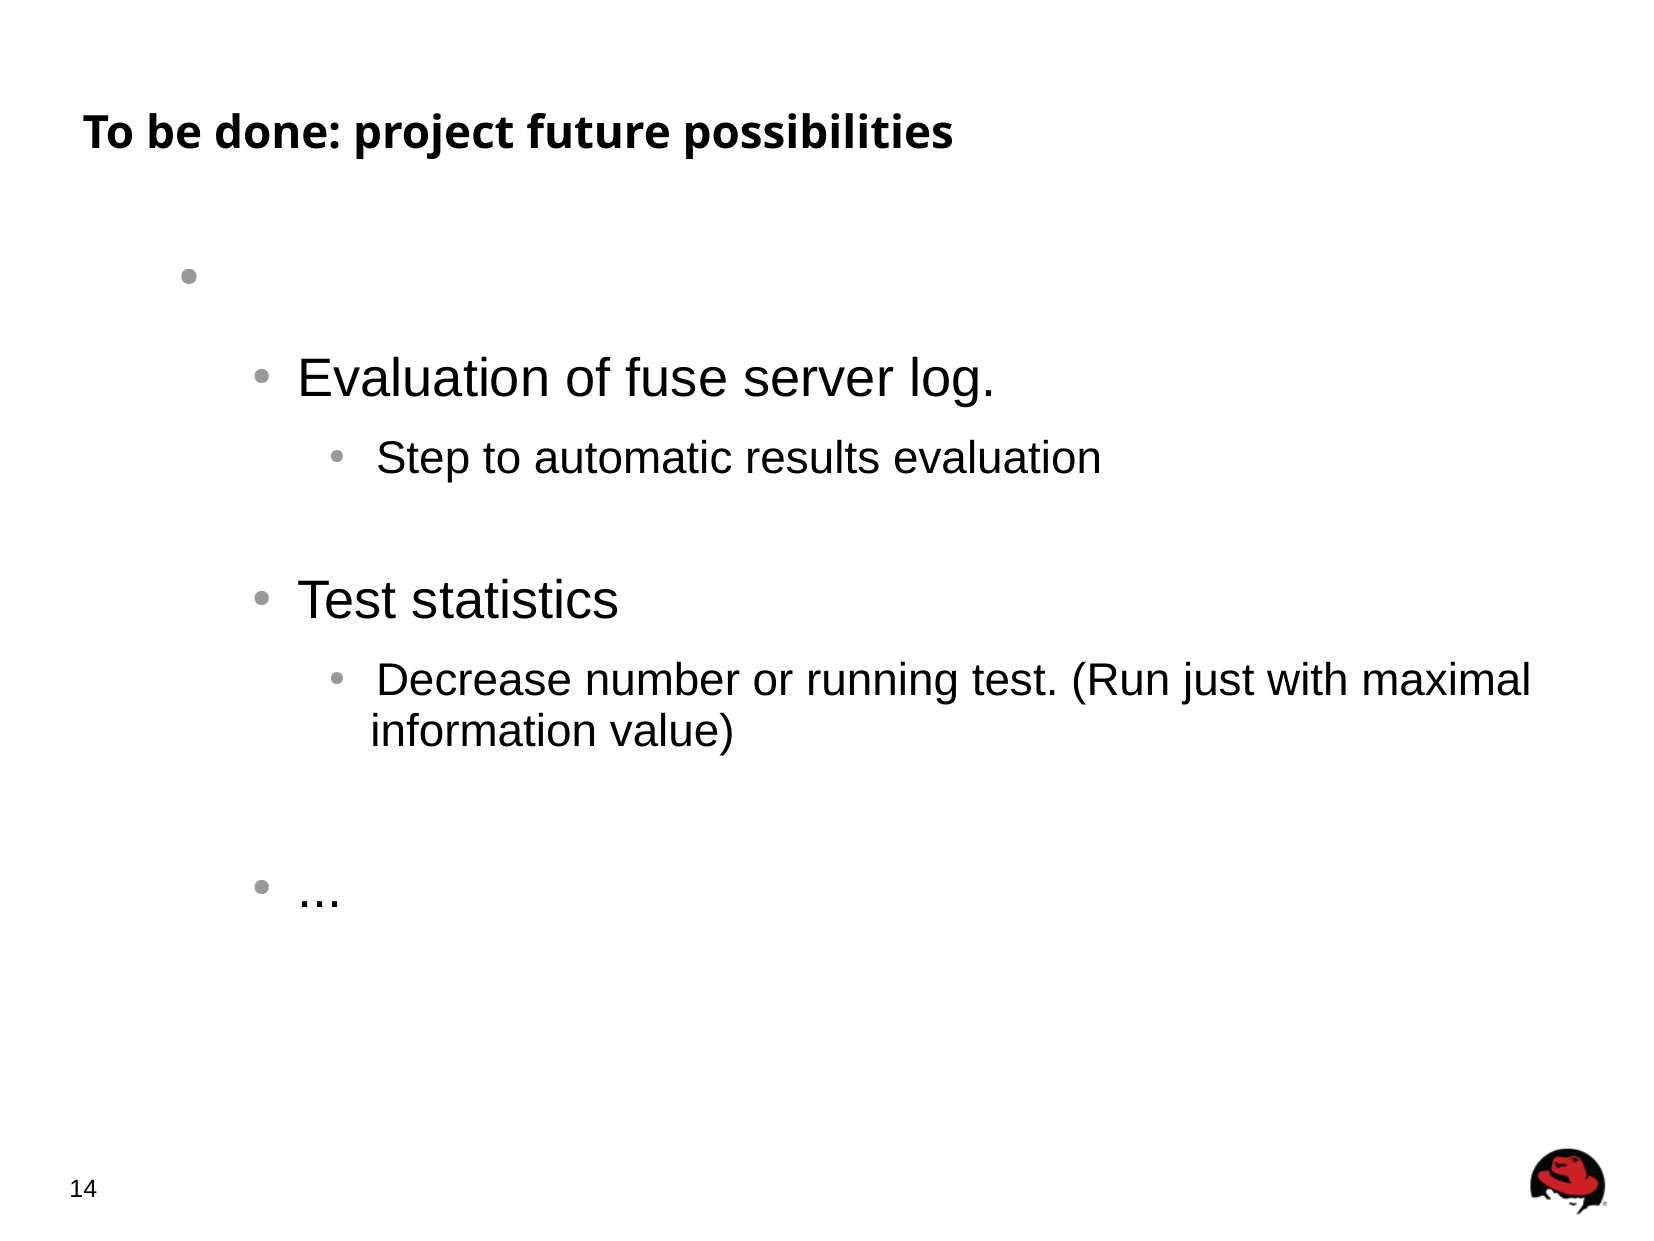

# To be done: project future possibilities
Evaluation of fuse server log.
Step to automatic results evaluation
Test statistics
Decrease number or running test. (Run just with maximal information value)
...